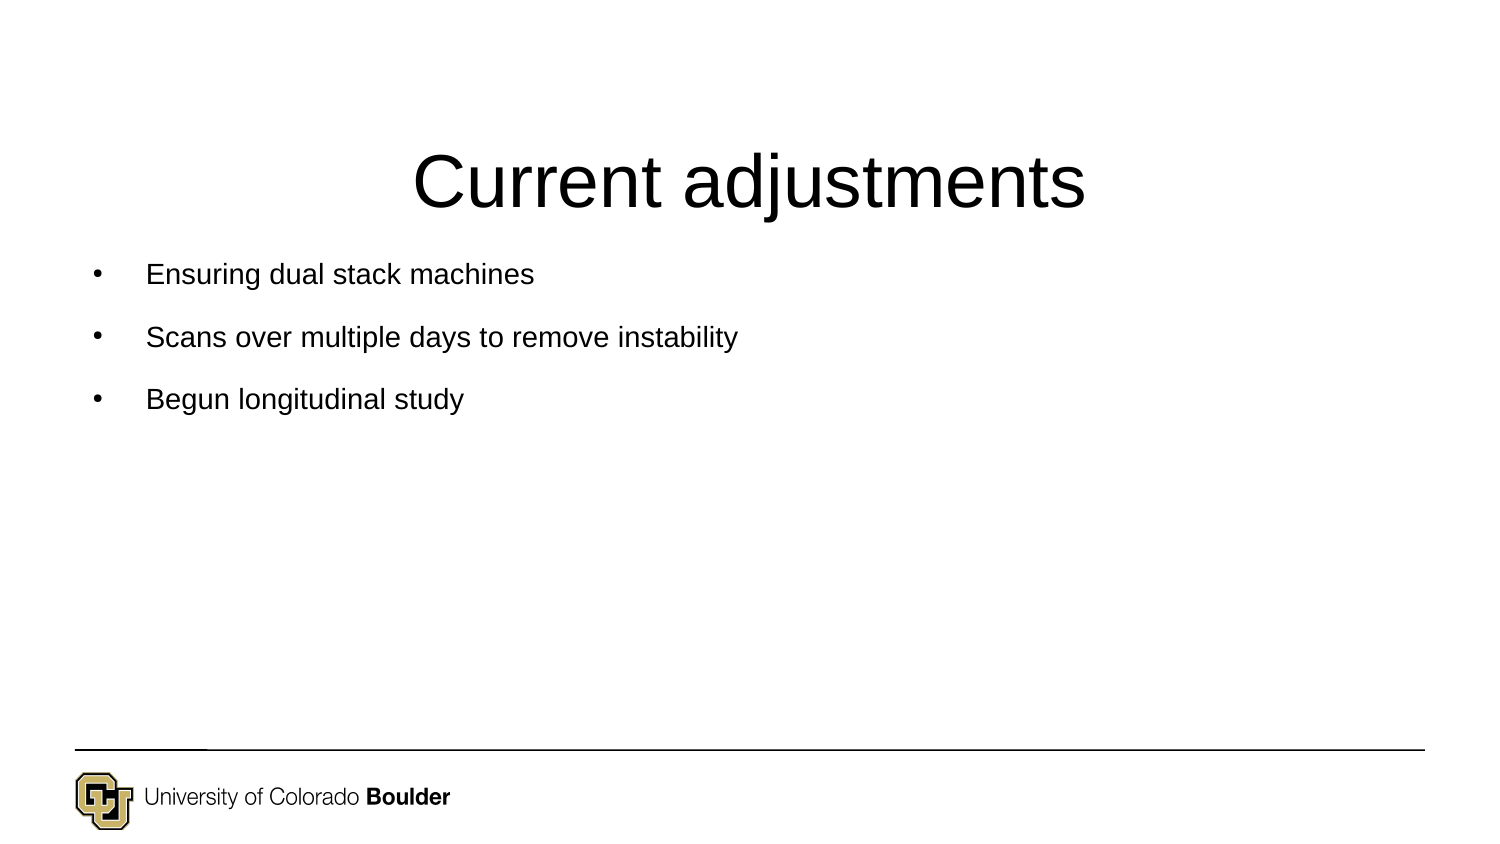

# Current adjustments
Ensuring dual stack machines
Scans over multiple days to remove instability
Begun longitudinal study